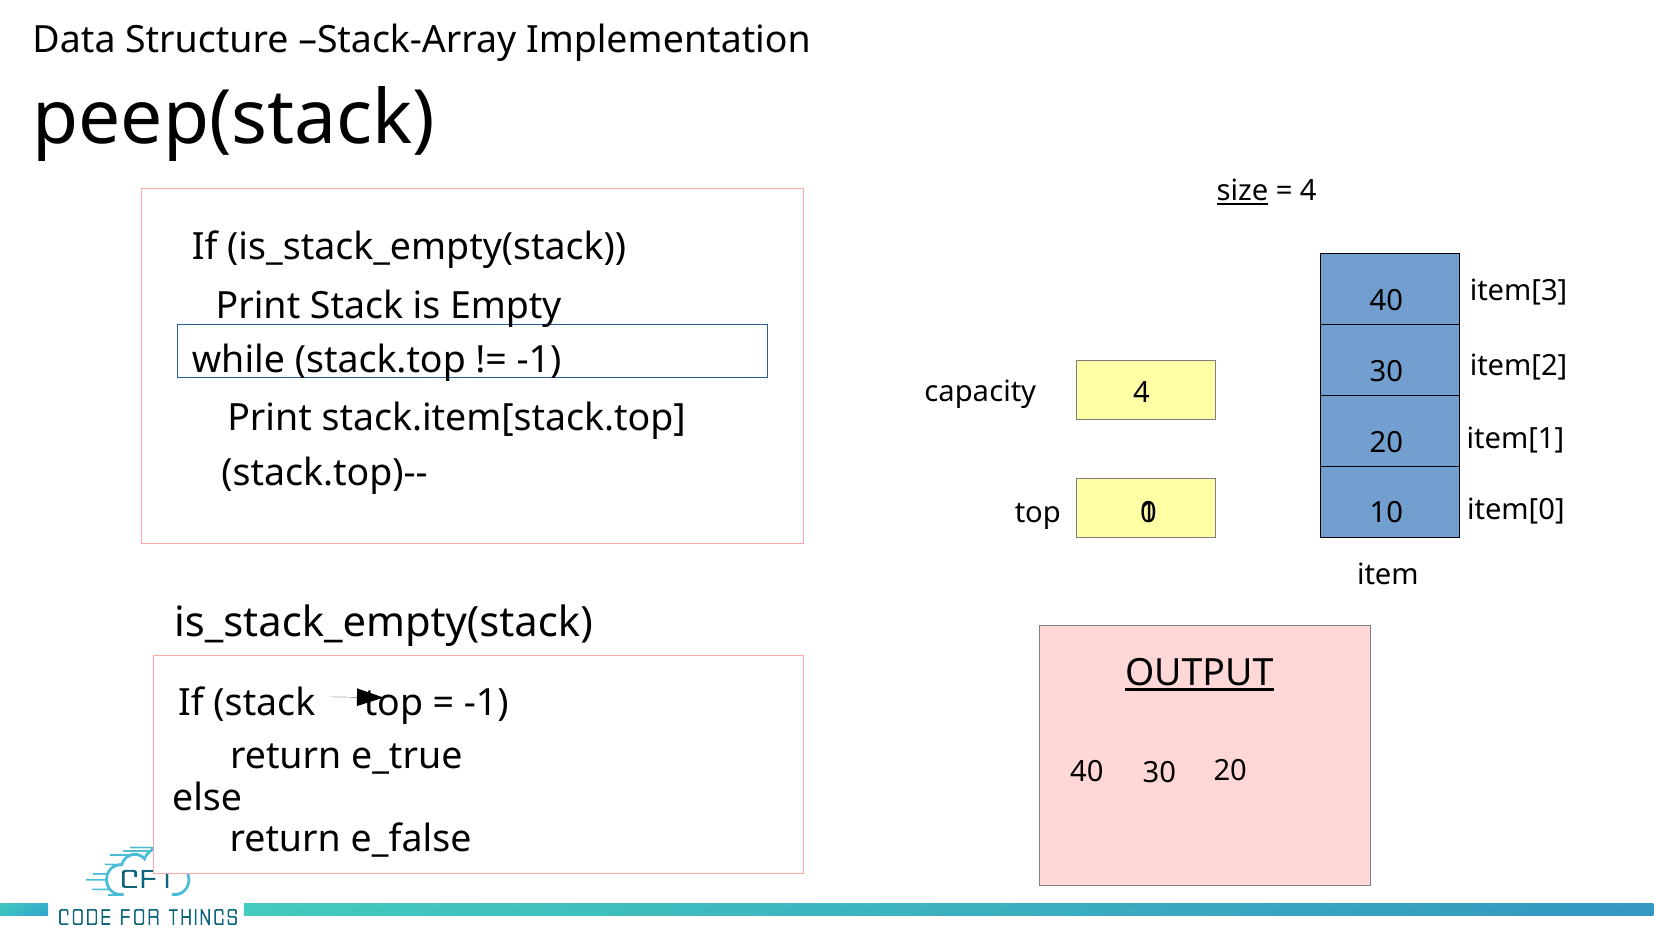

# Data Structure –Stack-Array Implementation peep(stack)
size = 4
If (is_stack_empty(stack))
Print Stack is Empty
while (stack.top != -1)
Print stack.item[stack.top]
(stack.top)--
item[3]
item[2]
item[1]
item[0]
40
30
capacity
4
20
top
10
0
1
 item
is_stack_empty(stack)
OUTPUT
 If (stack top = -1)
return e_true
 else
return e_false
20
40
30